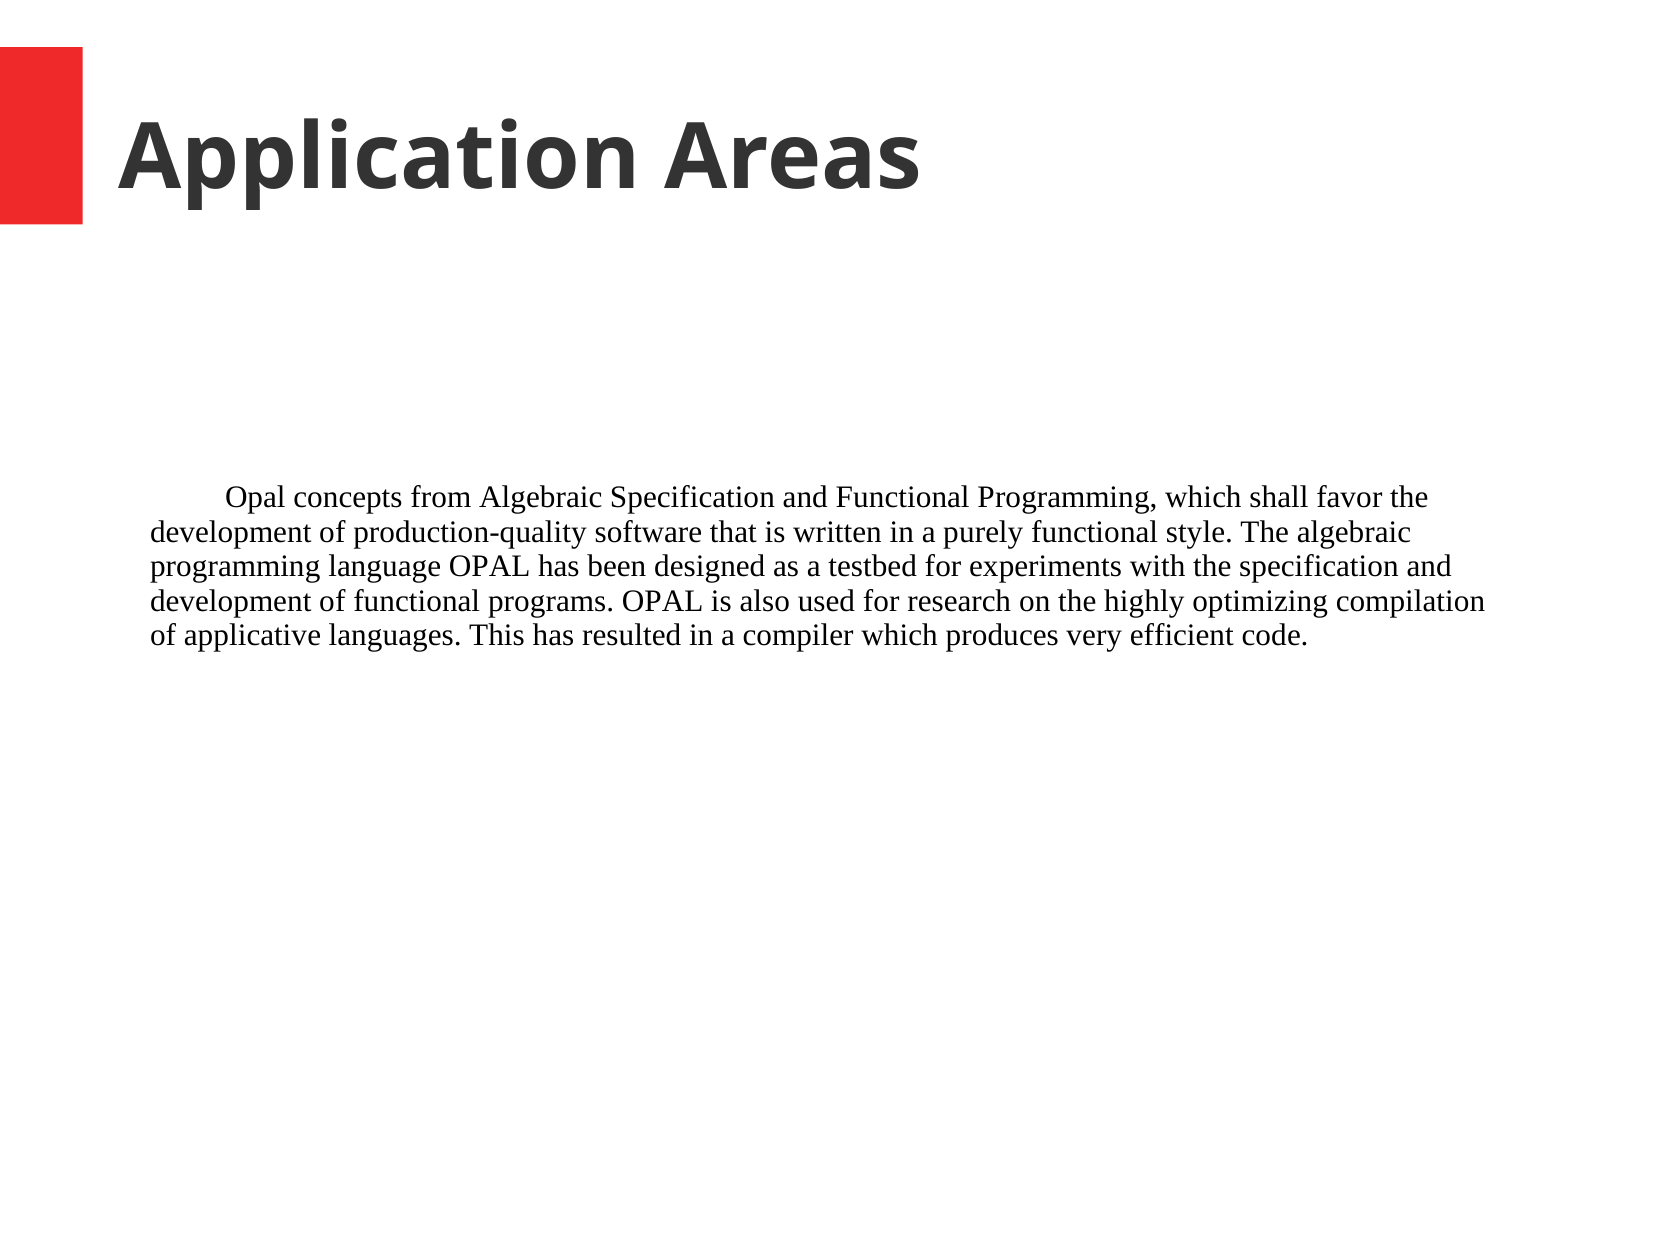

# Application Areas
 	Opal concepts from Algebraic Specification and Functional Programming, which shall favor the development of production-quality software that is written in a purely functional style. The algebraic programming language OPAL has been designed as a testbed for experiments with the specification and development of functional programs. OPAL is also used for research on the highly optimizing compilation of applicative languages. This has resulted in a compiler which produces very efficient code.